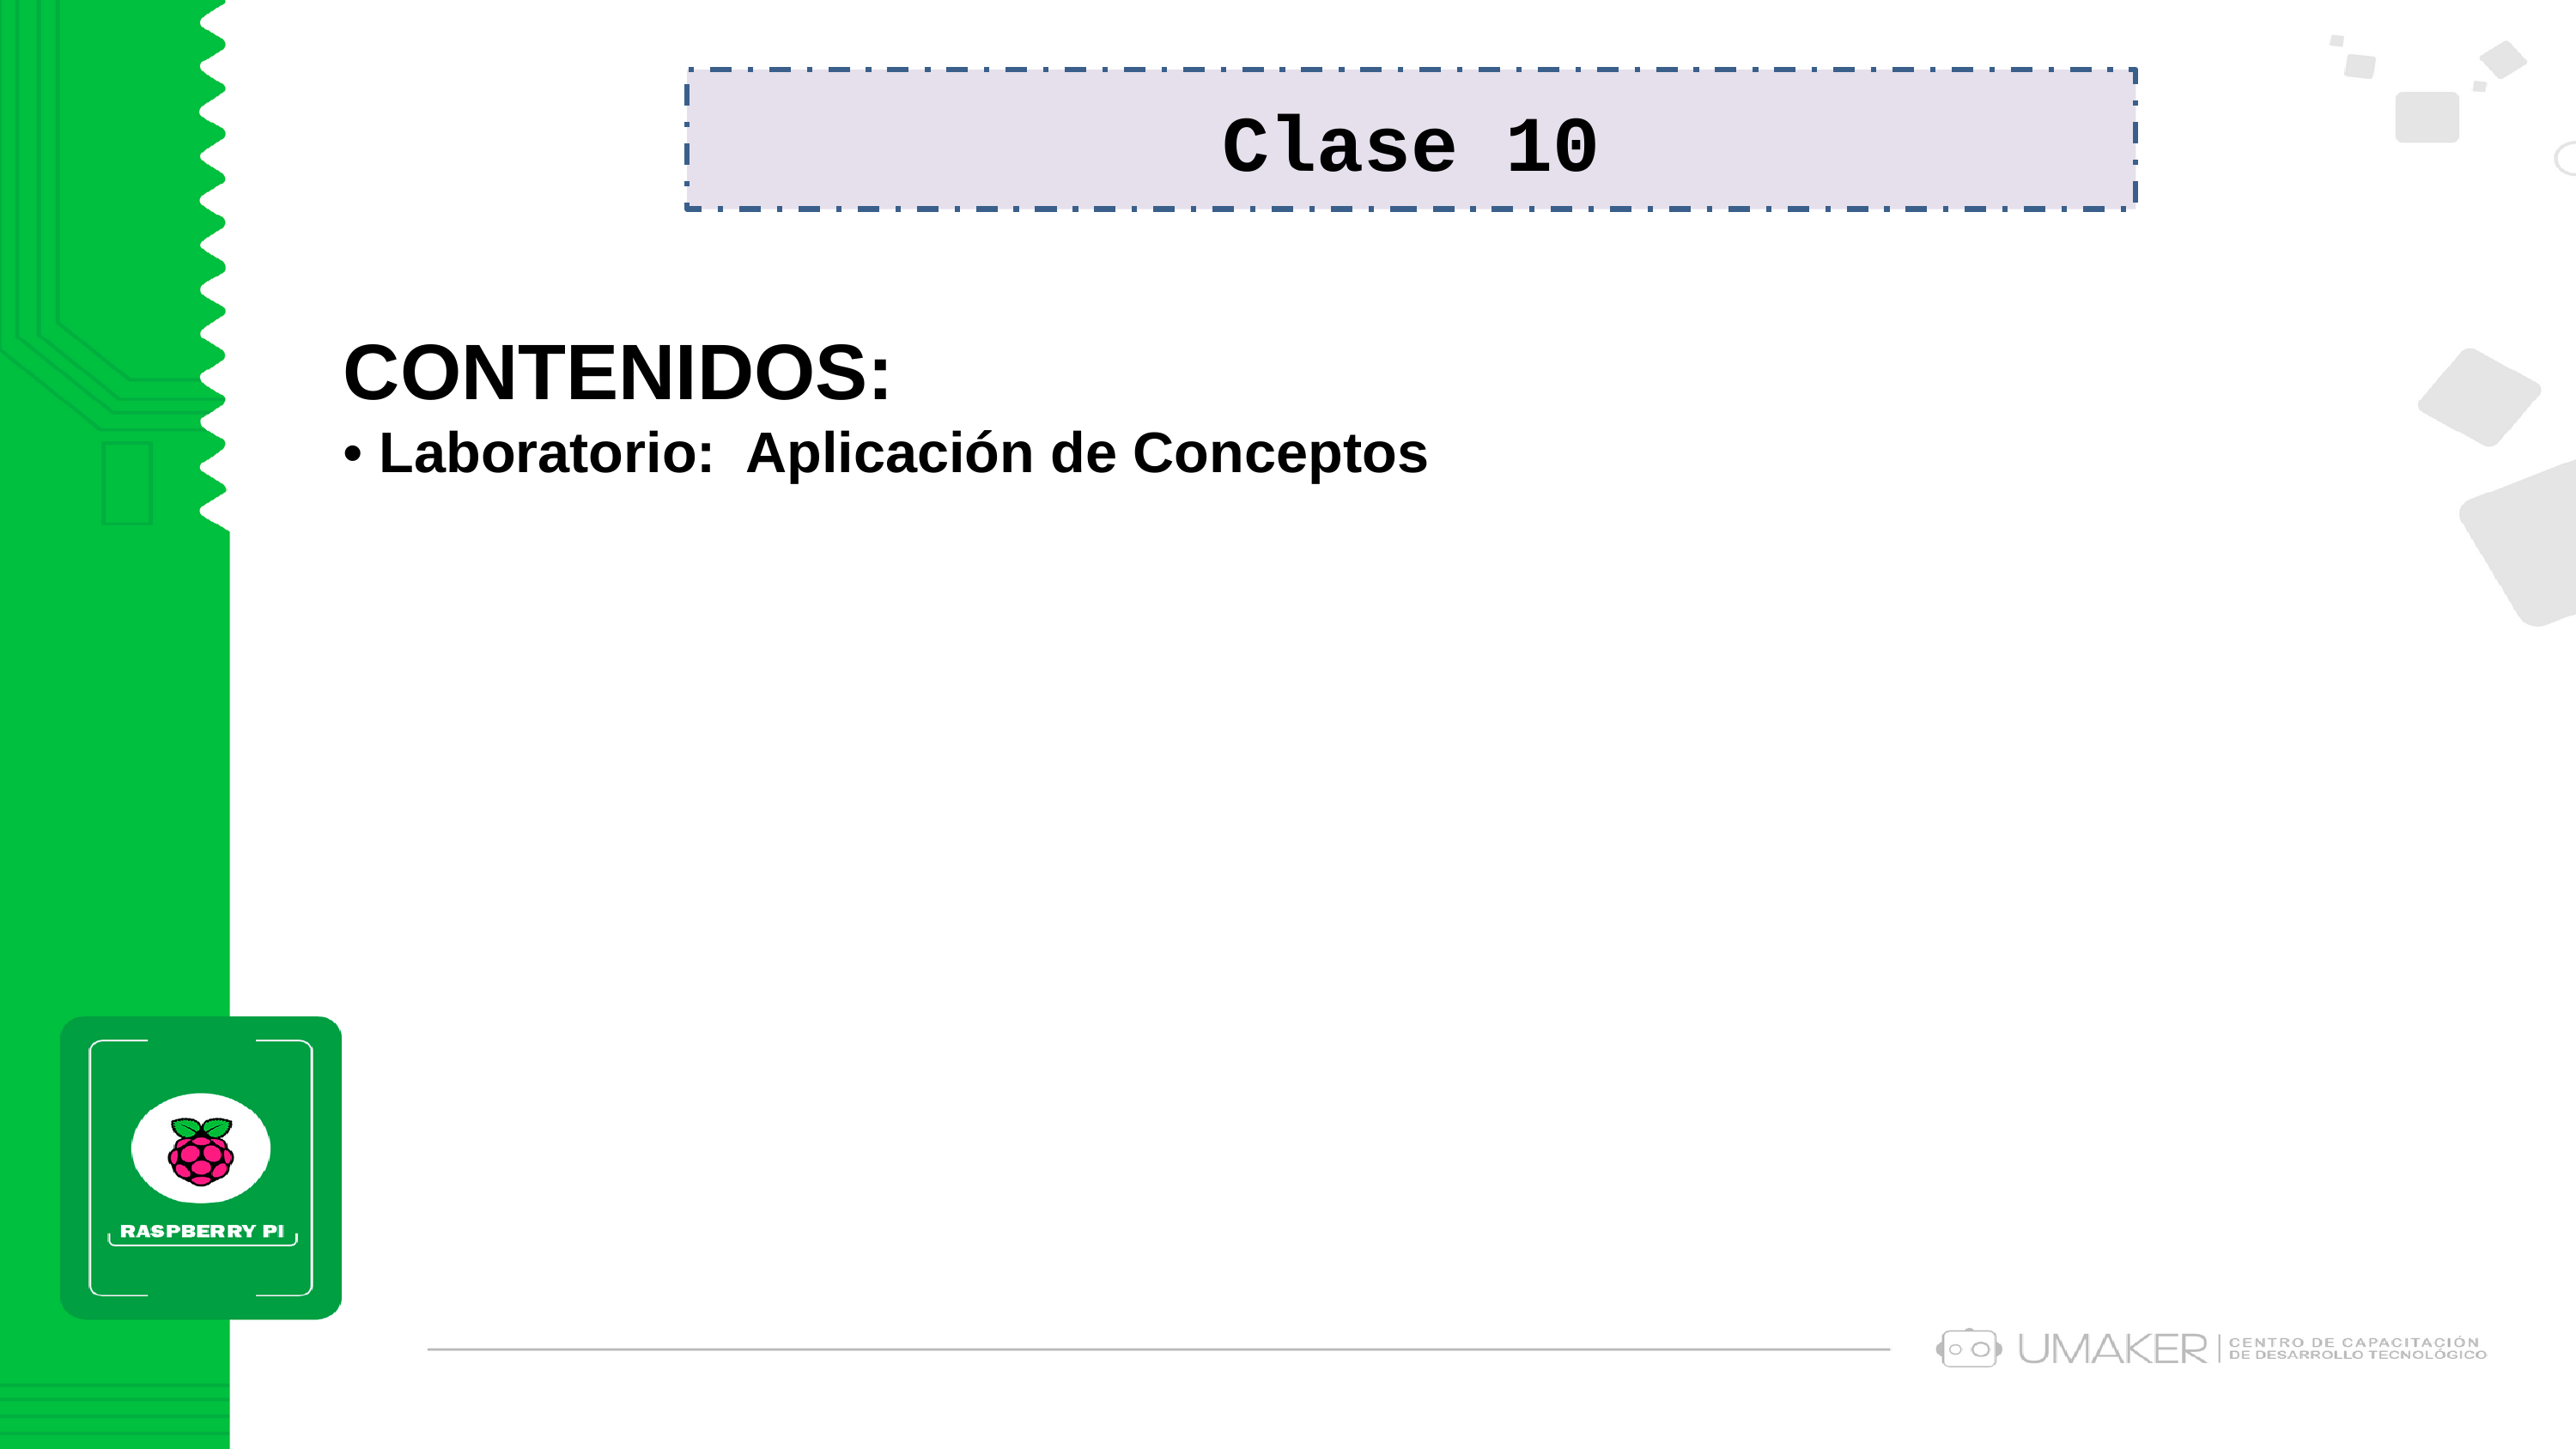

Clase 10
CONTENIDOS:
• Laboratorio: Aplicación de Conceptos